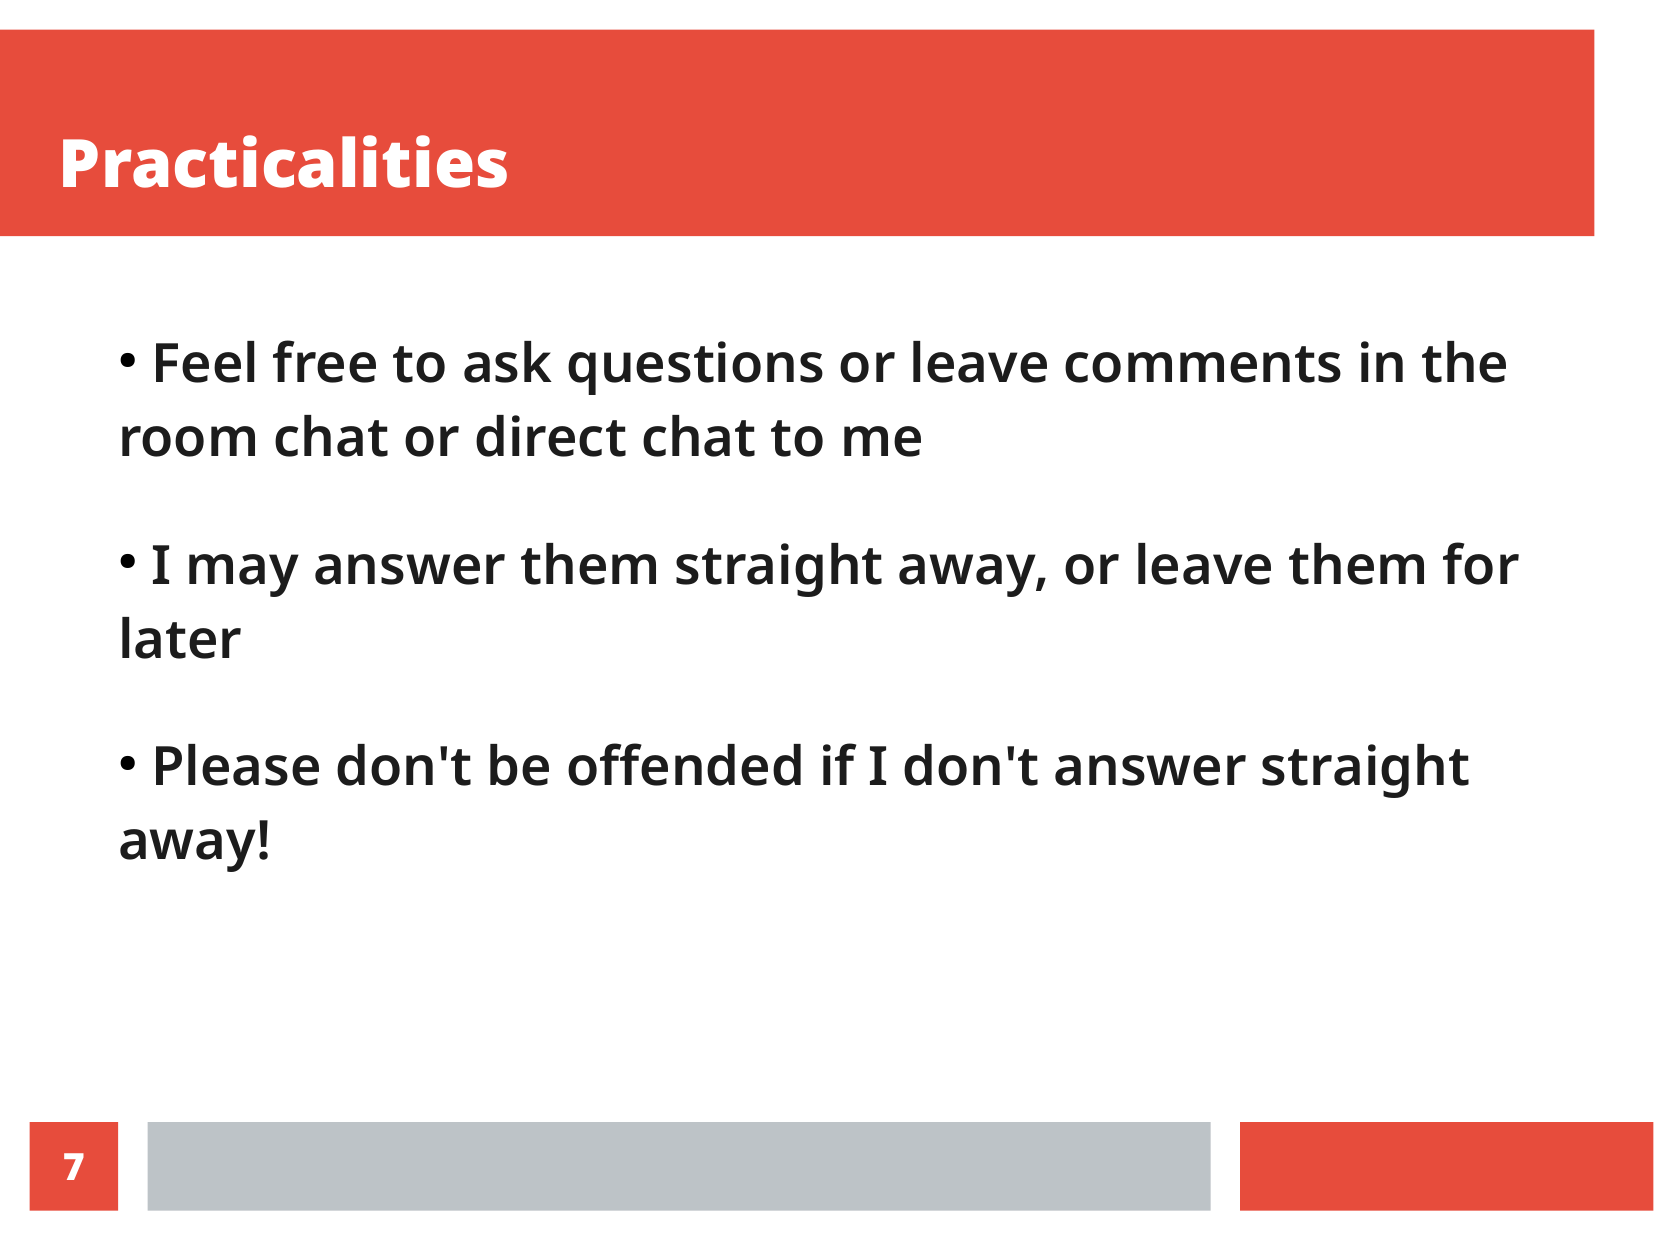

# Practicalities
 Feel free to ask questions or leave comments in the room chat or direct chat to me
 I may answer them straight away, or leave them for later
 Please don't be offended if I don't answer straight away!
7